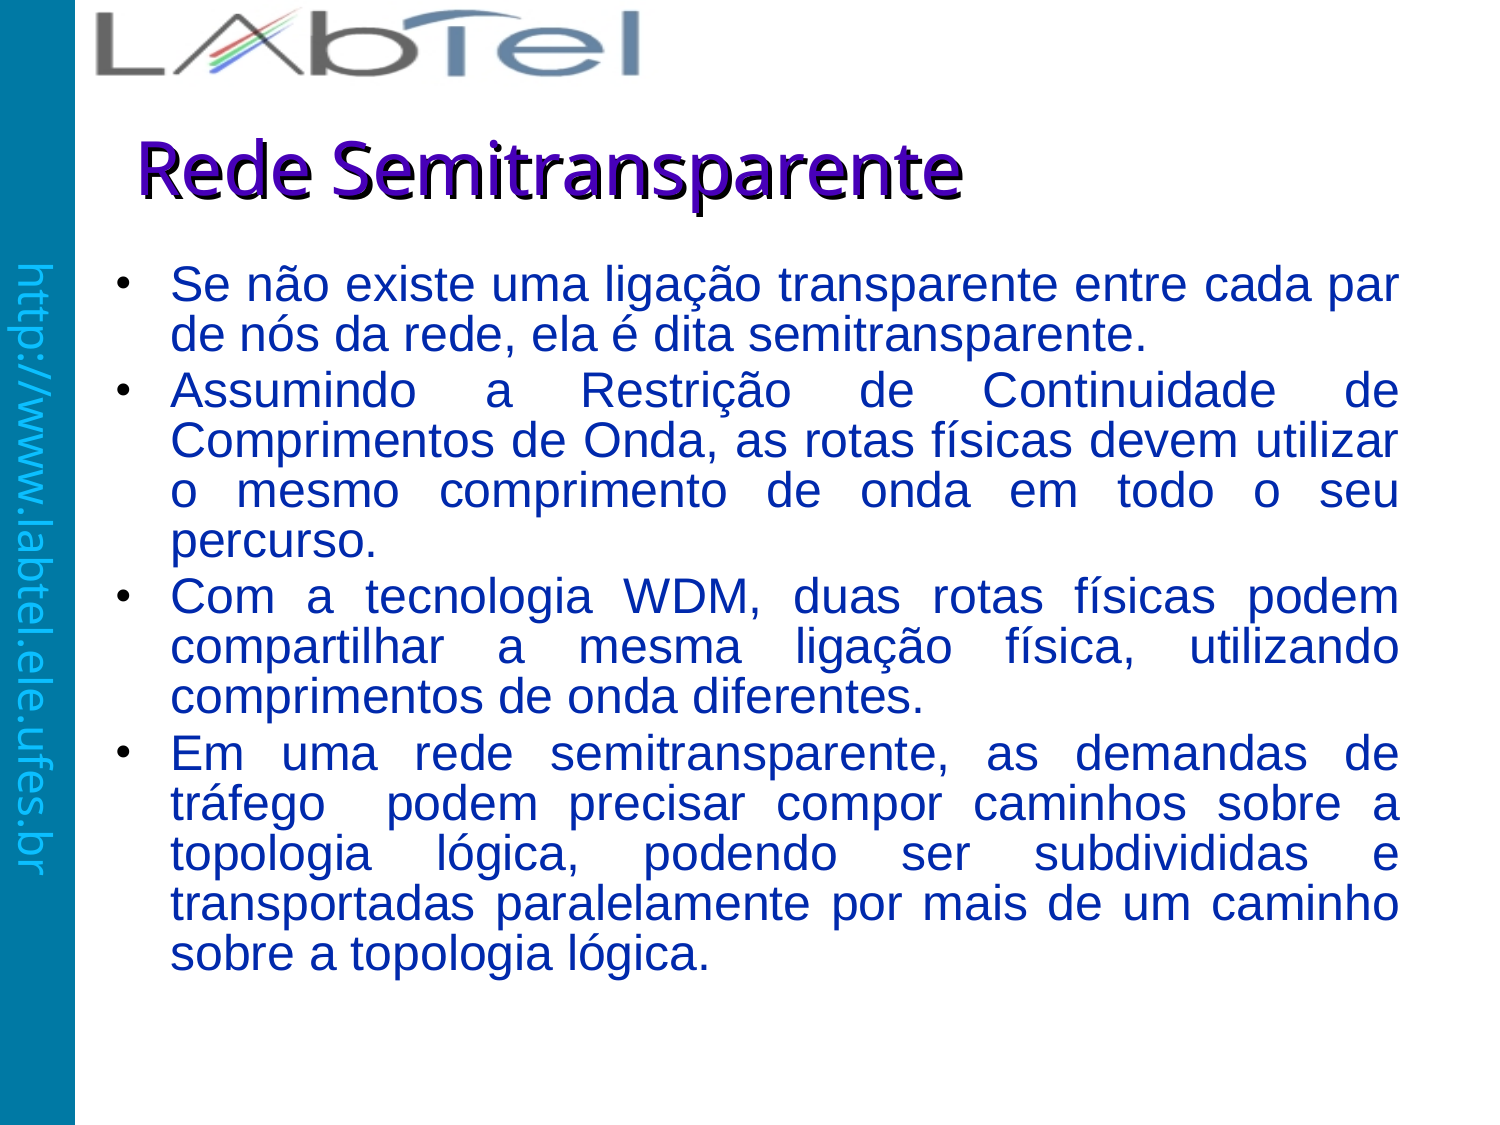

# Rede Semitransparente
Se não existe uma ligação transparente entre cada par de nós da rede, ela é dita semitransparente.
Assumindo a Restrição de Continuidade de Comprimentos de Onda, as rotas físicas devem utilizar o mesmo comprimento de onda em todo o seu percurso.
Com a tecnologia WDM, duas rotas físicas podem compartilhar a mesma ligação física, utilizando comprimentos de onda diferentes.
Em uma rede semitransparente, as demandas de tráfego podem precisar compor caminhos sobre a topologia lógica, podendo ser subdivididas e transportadas paralelamente por mais de um caminho sobre a topologia lógica.